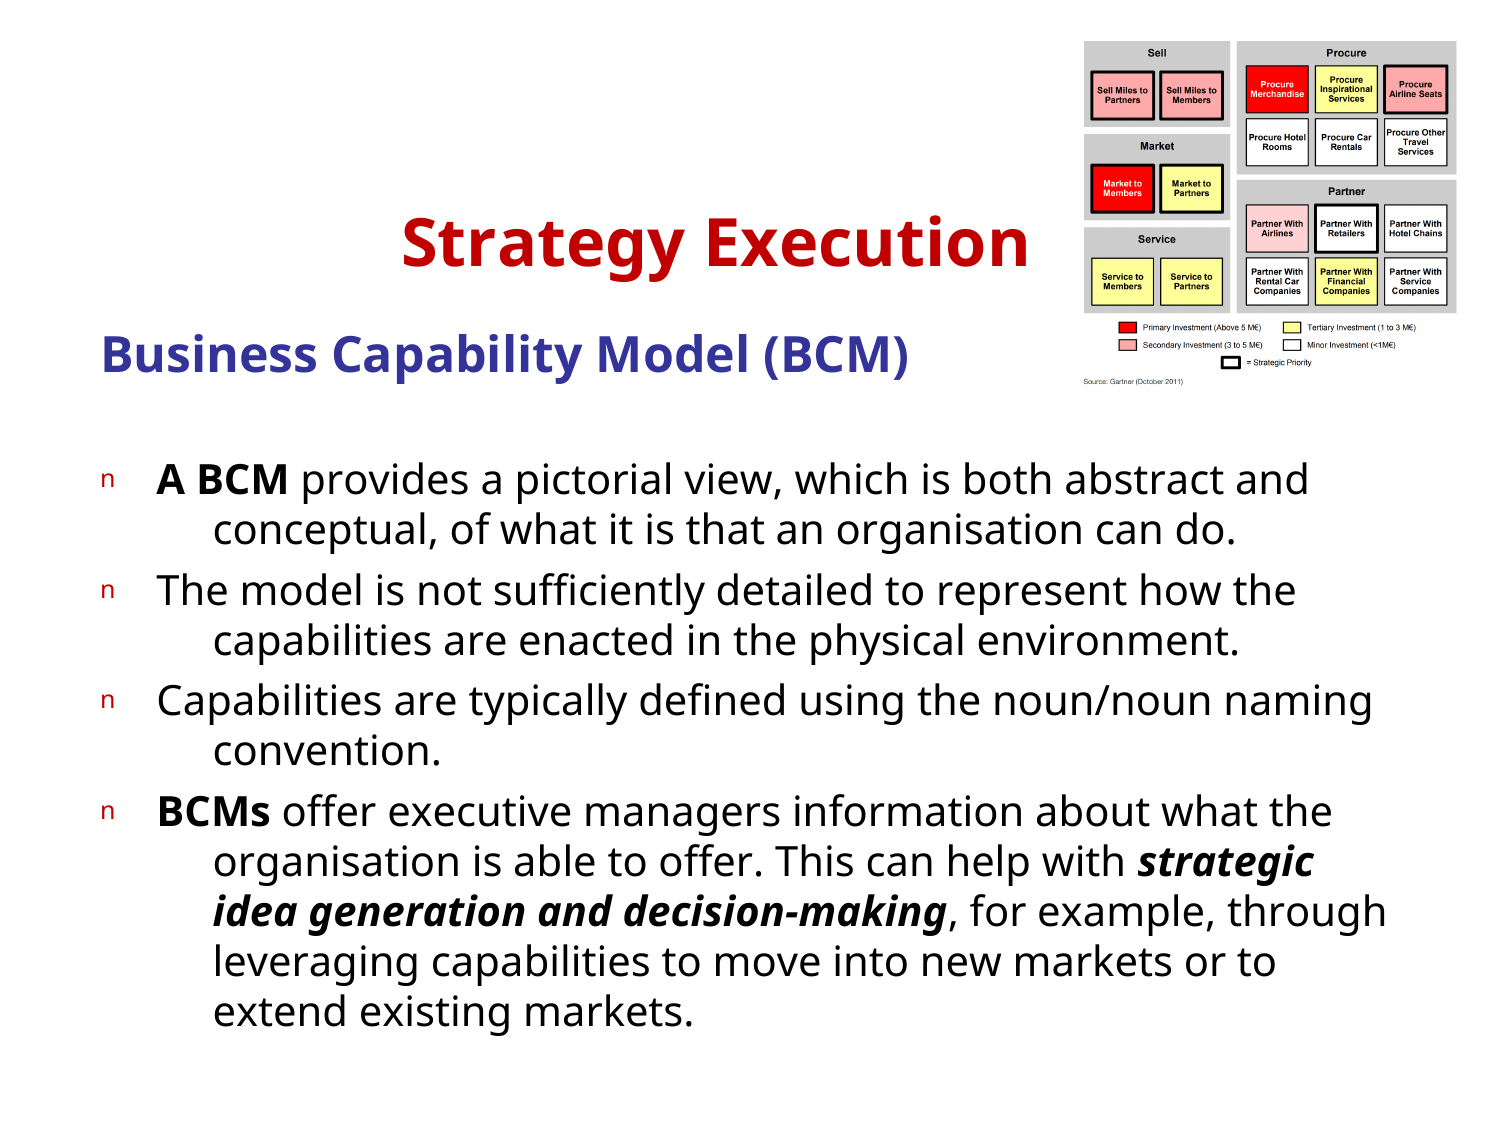

# Strategy Execution
Business Capability Model (BCM)
A BCM provides a pictorial view, which is both abstract and conceptual, of what it is that an organisation can do.
The model is not sufficiently detailed to represent how the capabilities are enacted in the physical environment.
Capabilities are typically defined using the noun/noun naming convention.
BCMs offer executive managers information about what the organisation is able to offer. This can help with strategic idea generation and decision-making, for example, through leveraging capabilities to move into new markets or to extend existing markets.